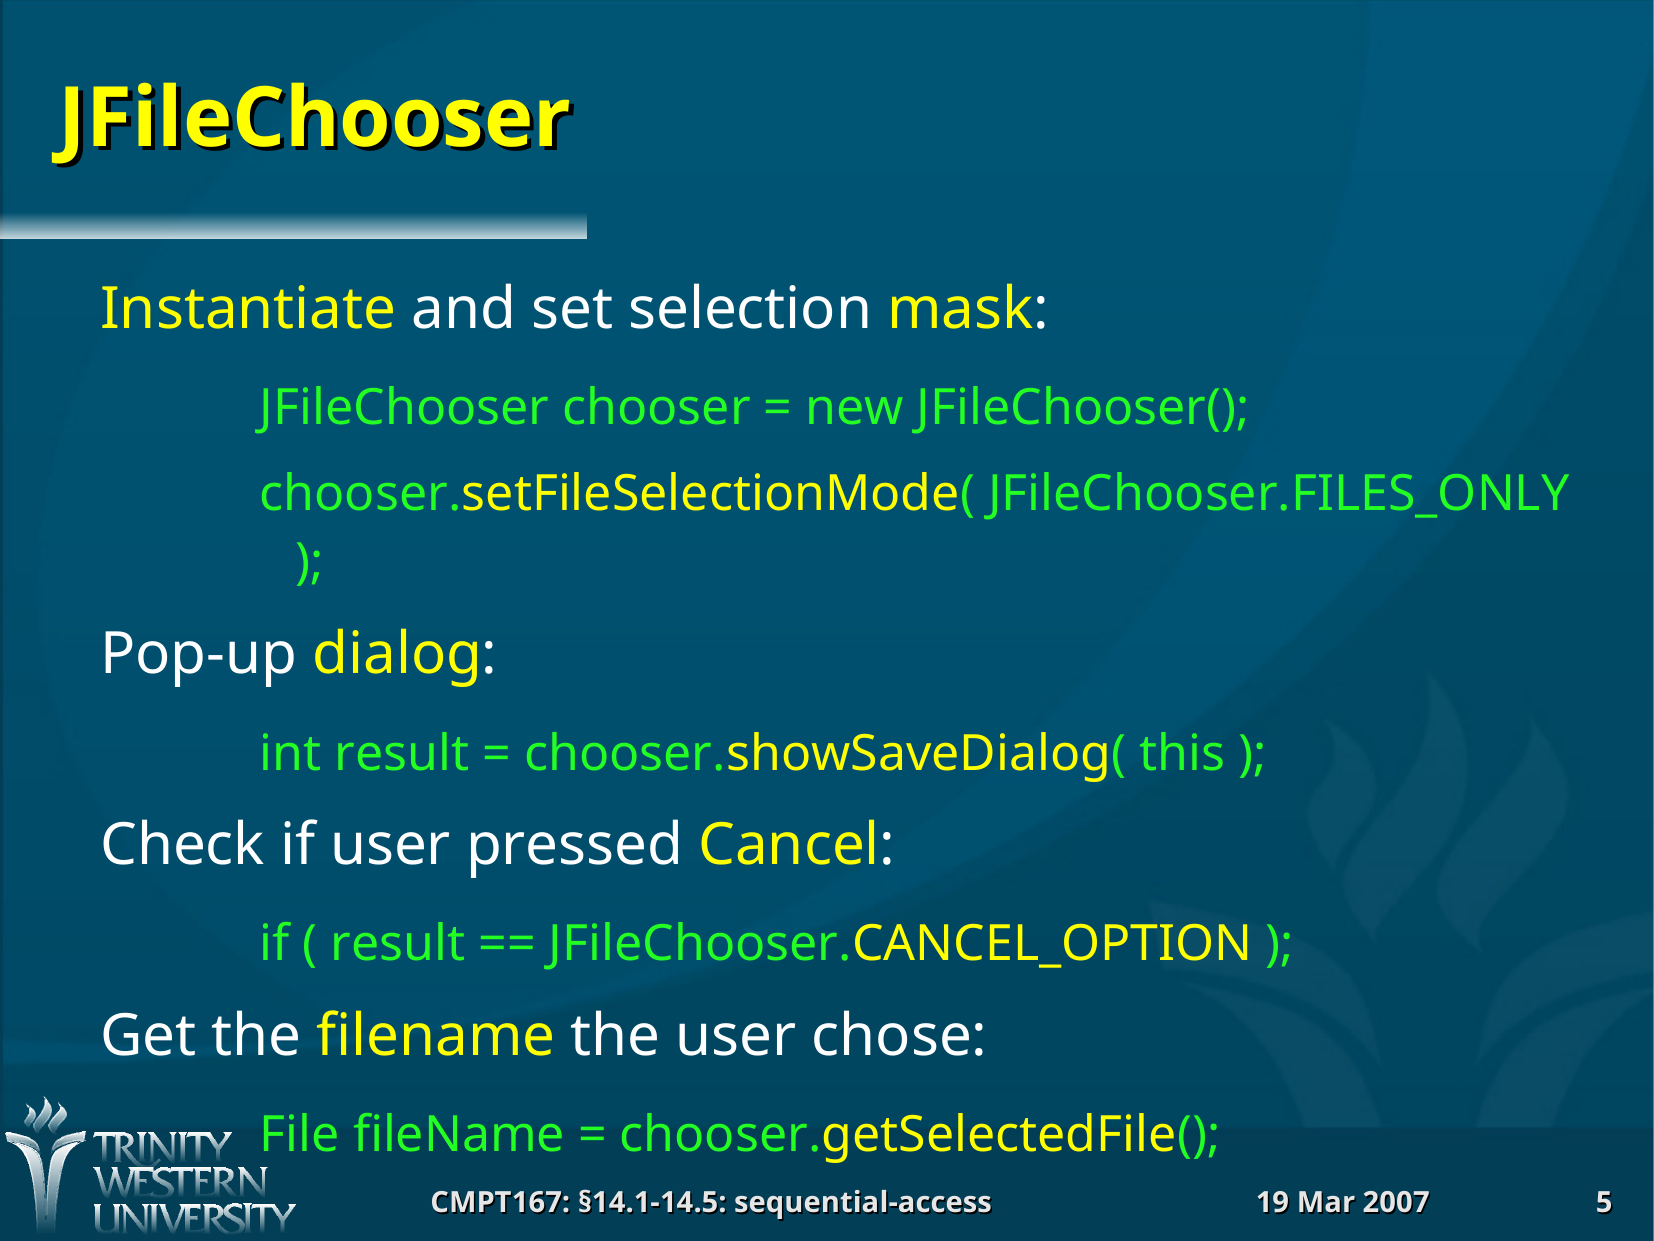

# JFileChooser
Instantiate and set selection mask:
JFileChooser chooser = new JFileChooser();
chooser.setFileSelectionMode( JFileChooser.FILES_ONLY );
Pop-up dialog:
int result = chooser.showSaveDialog( this );
Check if user pressed Cancel:
if ( result == JFileChooser.CANCEL_OPTION );
Get the filename the user chose:
File fileName = chooser.getSelectedFile();
CMPT167: §14.1-14.5: sequential-access
19 Mar 2007
5